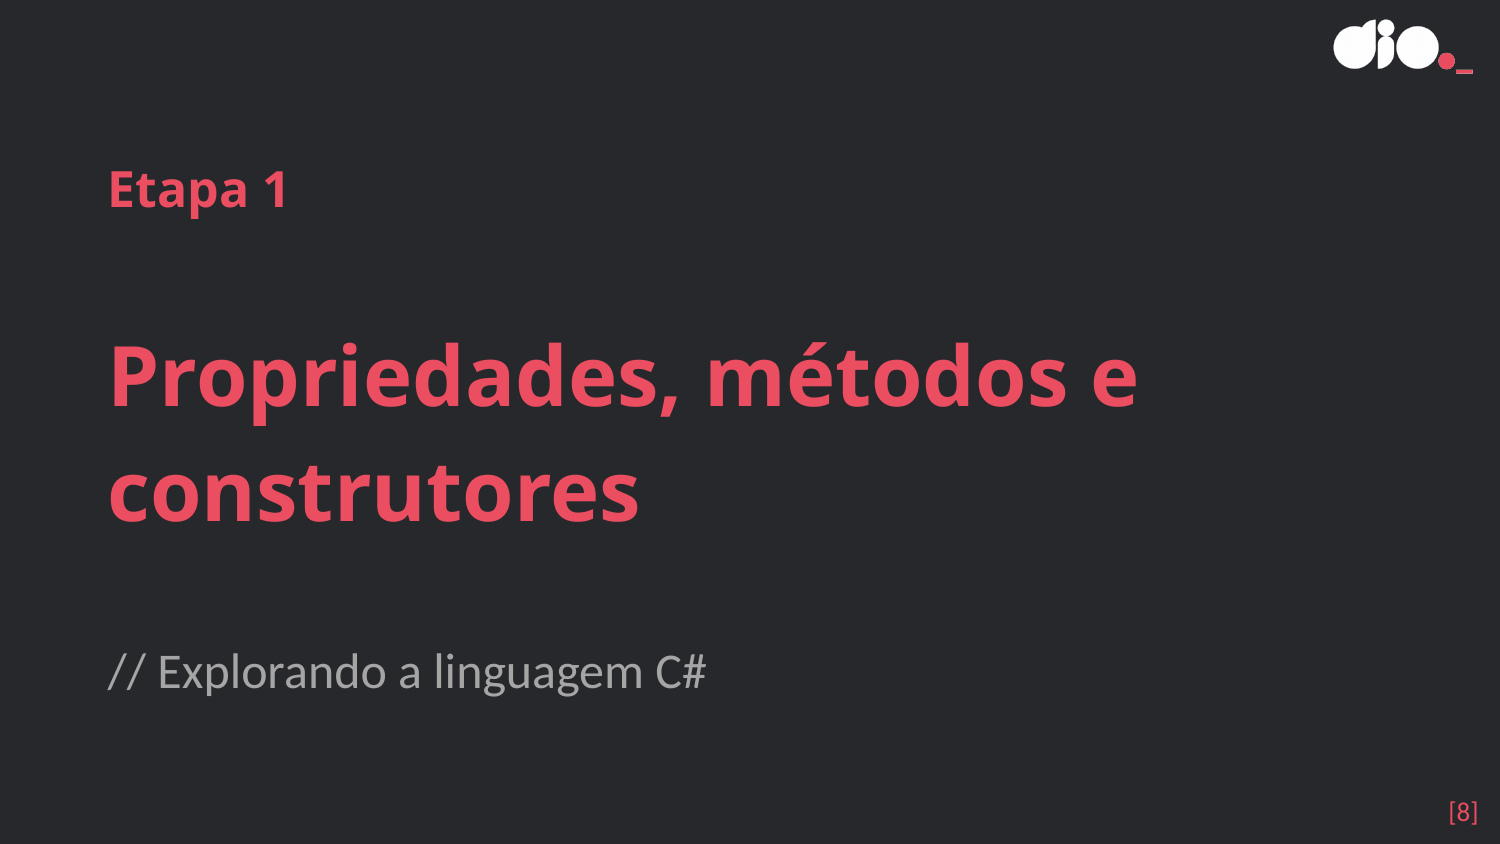

Etapa 1
Propriedades, métodos e construtores
// Explorando a linguagem C#